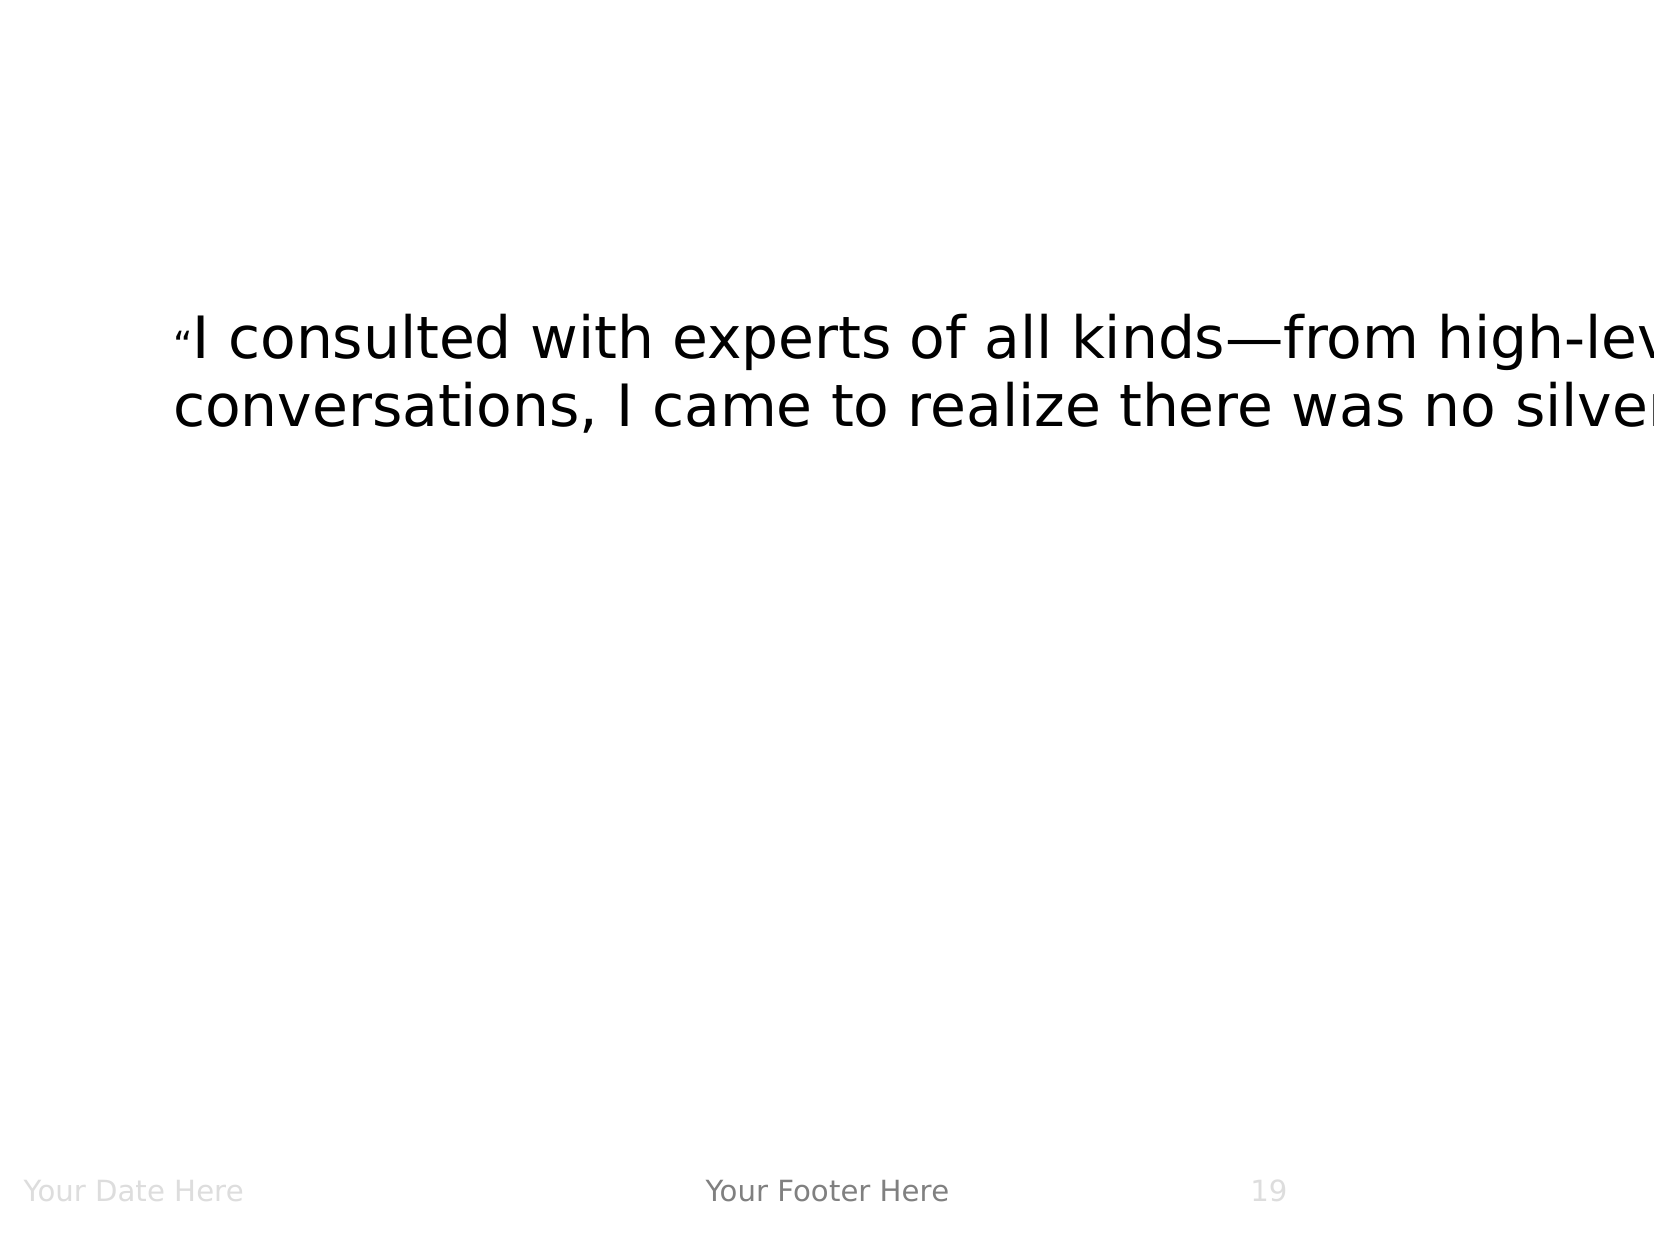

“I consulted with experts of all kinds—from high-level government officials with security clearances to hackers who build anti-surveillance tools. Each had a different suggestion. ...After many such conversations, I came to realize there was no silver bullet. I would have to come up with my own battle plan.”
Your Date Here
Your Footer Here